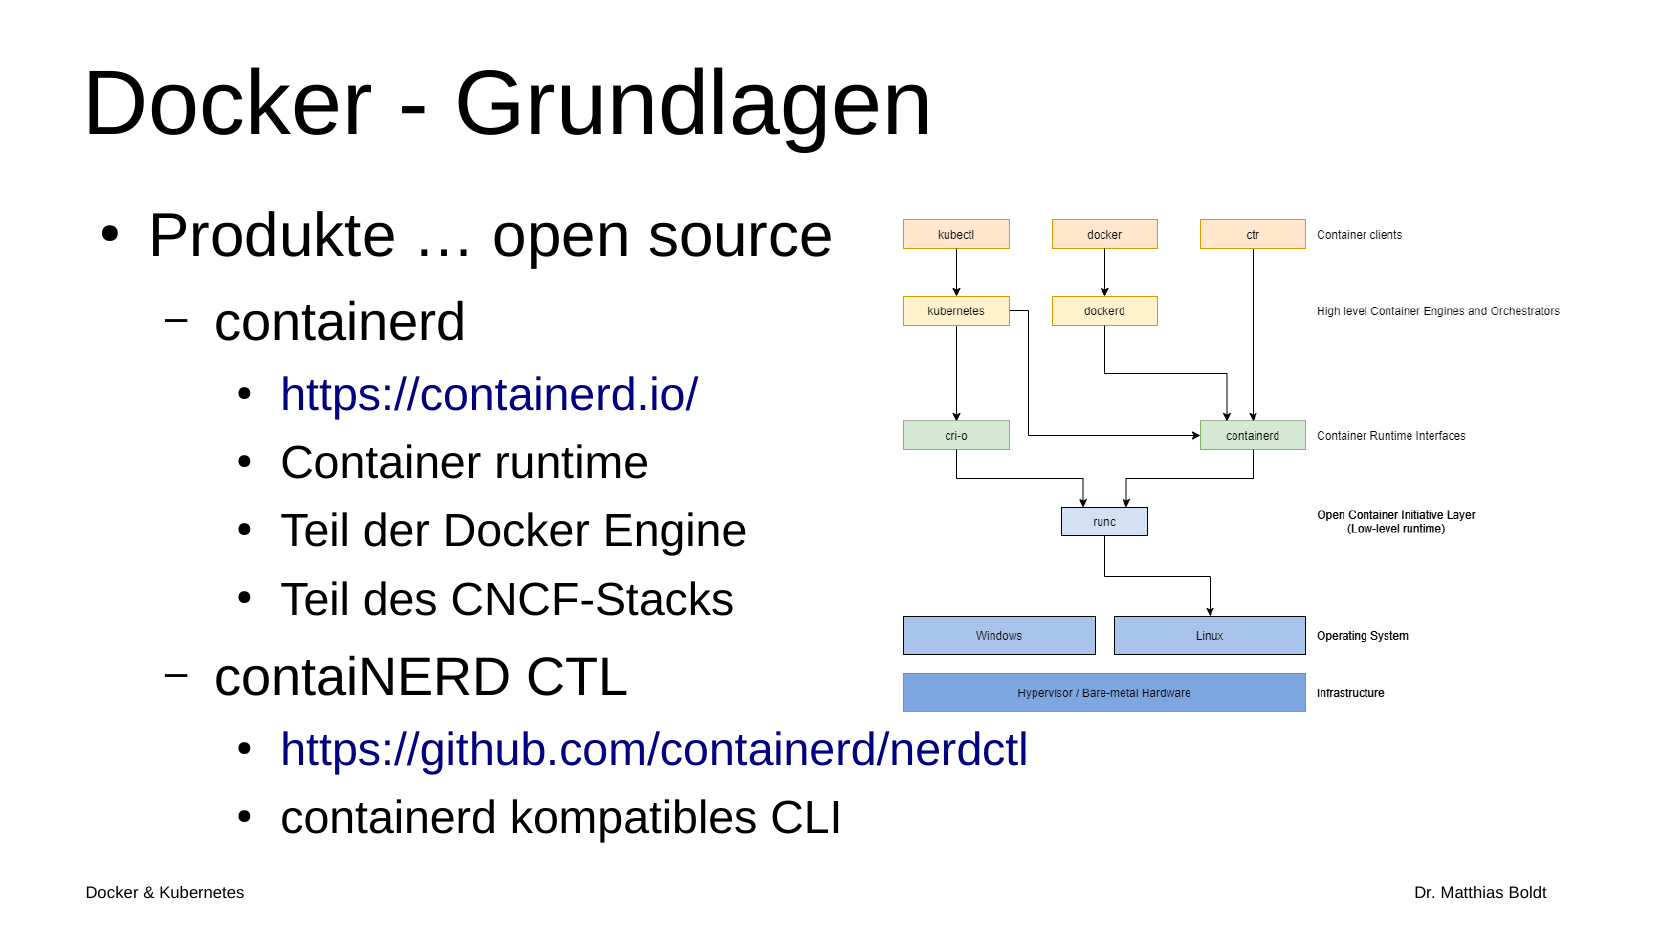

# Docker - Grundlagen
Produkte … open source
containerd
https://containerd.io/
Container runtime
Teil der Docker Engine
Teil des CNCF-Stacks
contaiNERD CTL
https://github.com/containerd/nerdctl
containerd kompatibles CLI
Docker & Kubernetes																Dr. Matthias Boldt